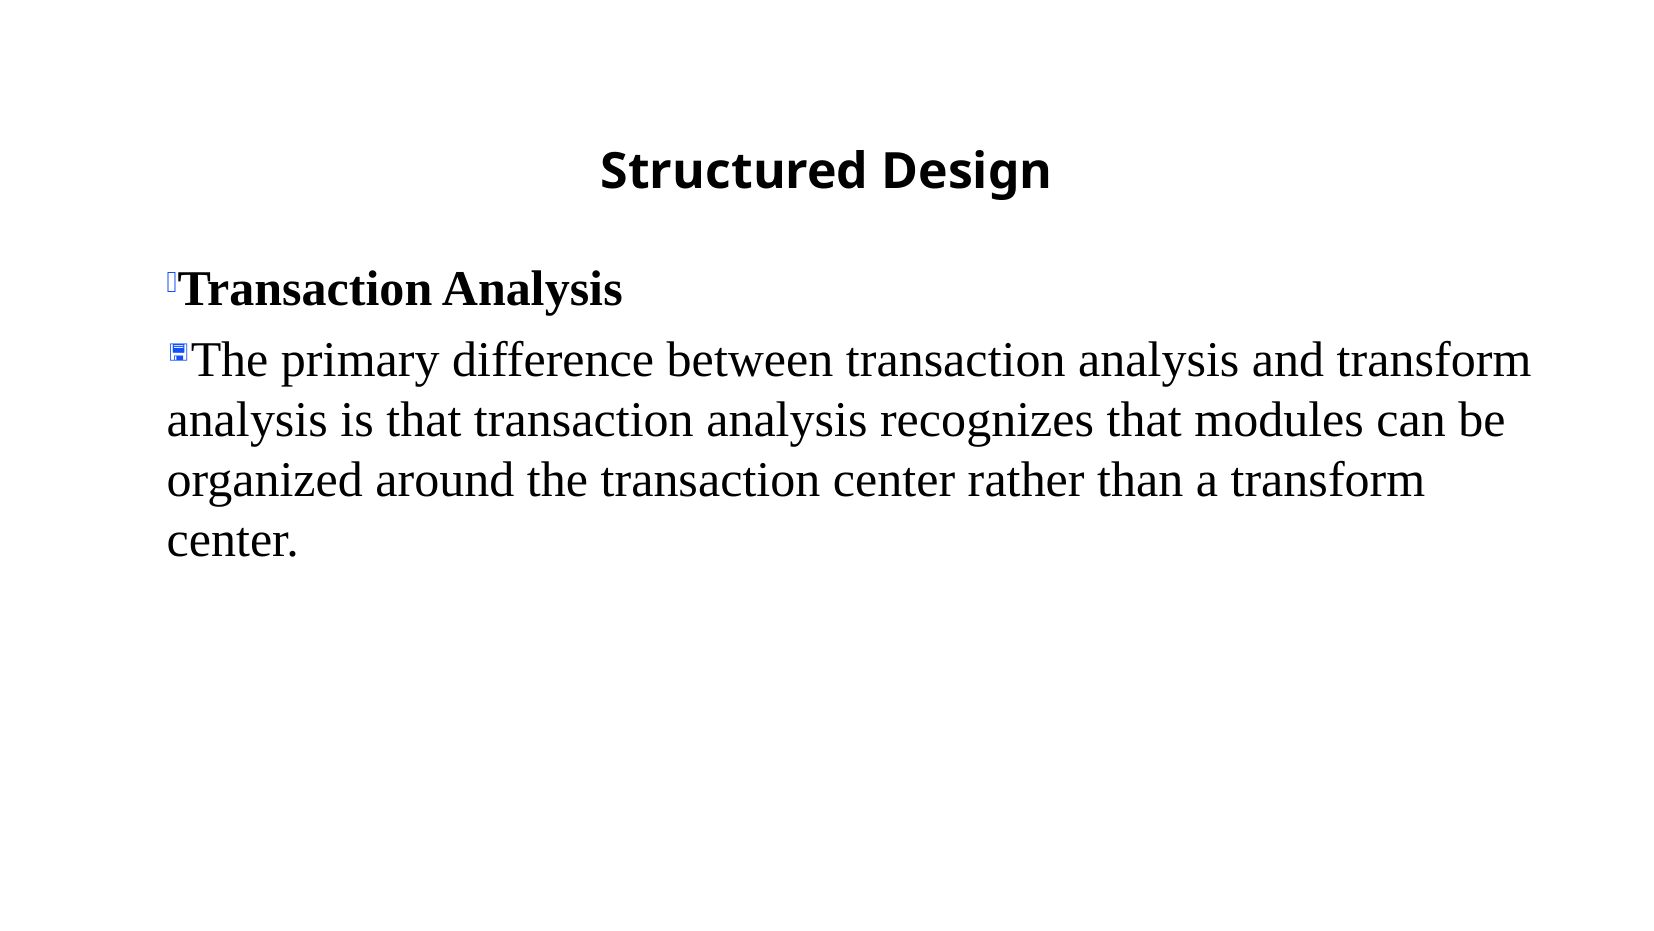

# Structured Design
Transaction Analysis
The primary difference between transaction analysis and transform analysis is that transaction analysis recognizes that modules can be organized around the transaction center rather than a transform center.